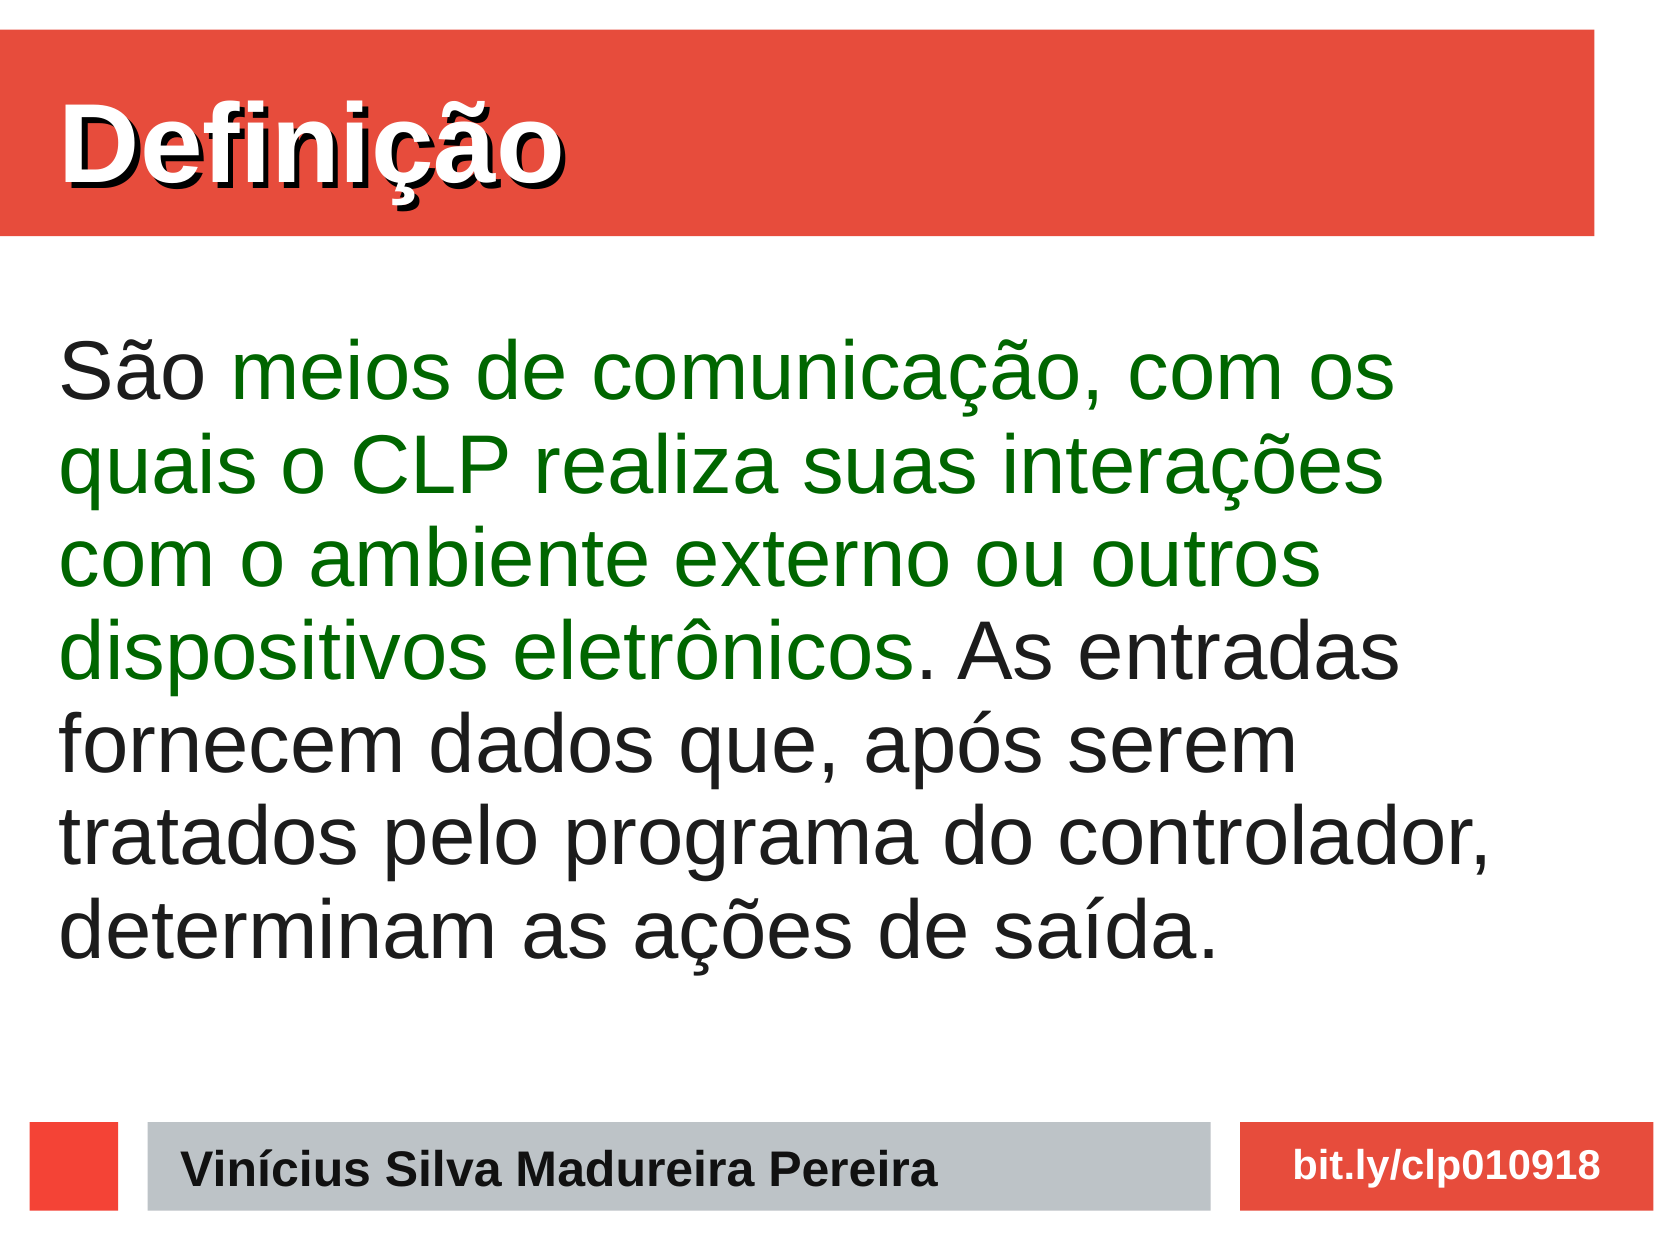

# Definição
São meios de comunicação, com os quais o CLP realiza suas interações com o ambiente externo ou outros dispositivos eletrônicos. As entradas fornecem dados que, após serem tratados pelo programa do controlador, determinam as ações de saída.
Vinícius Silva Madureira Pereira
bit.ly/clp010918